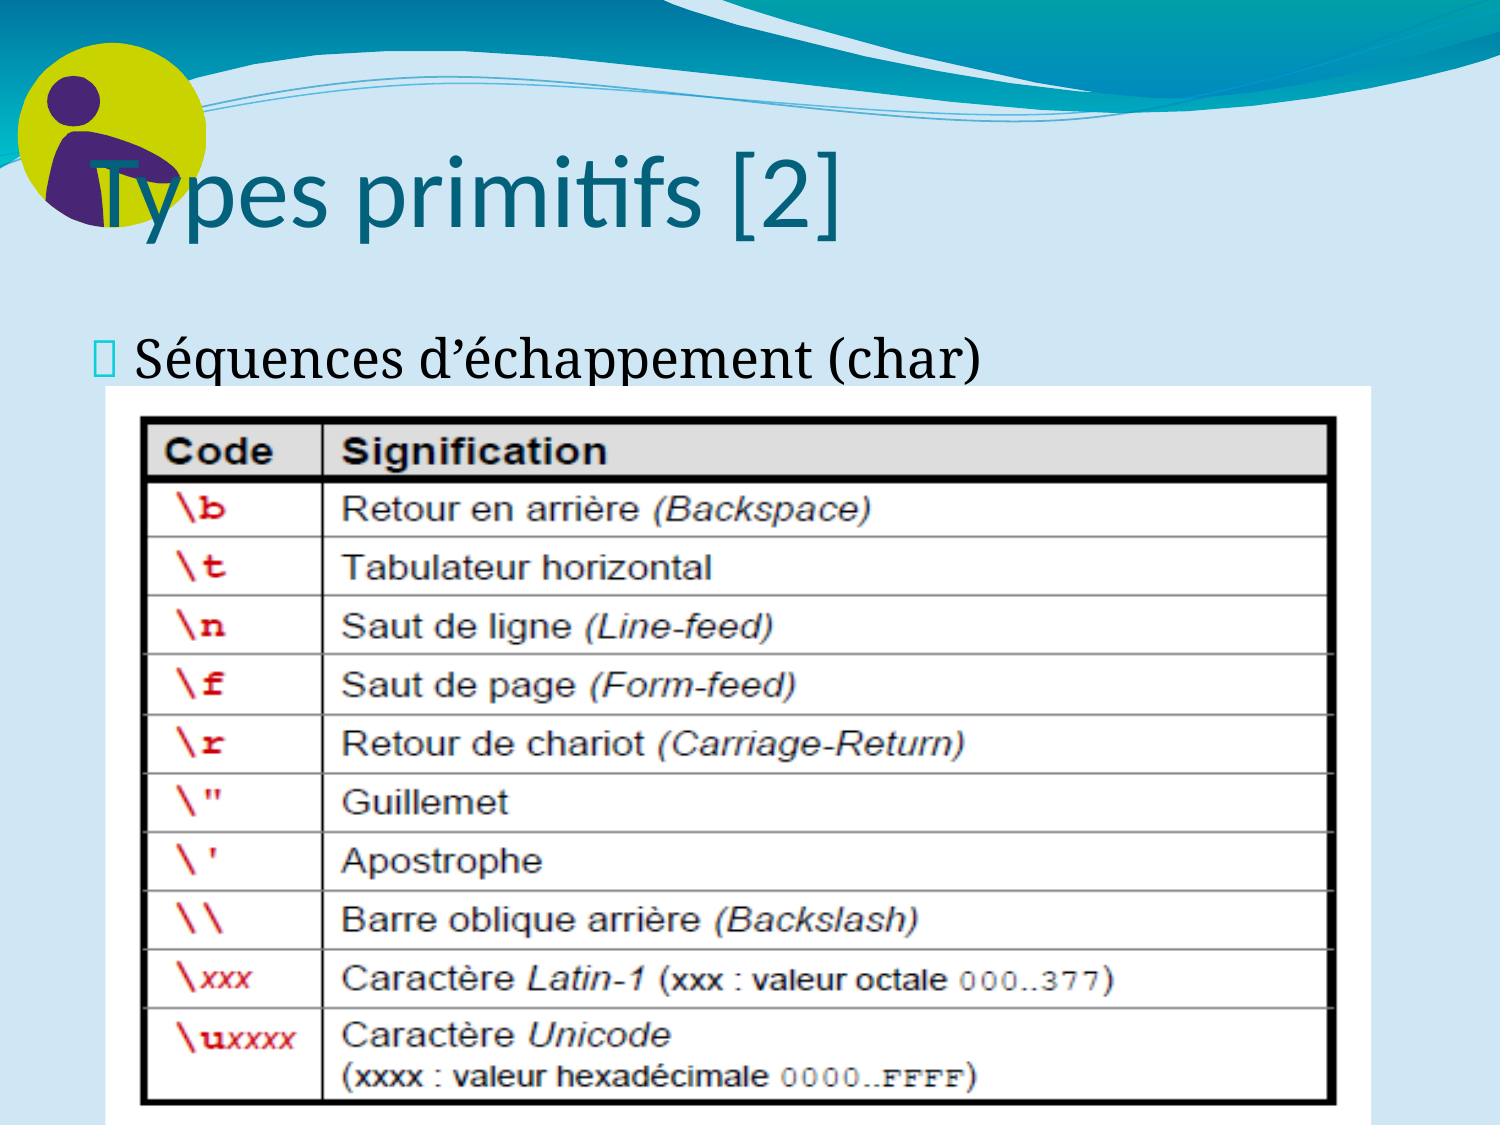

# Types primitifs [2]
Séquences d’échappement (char)